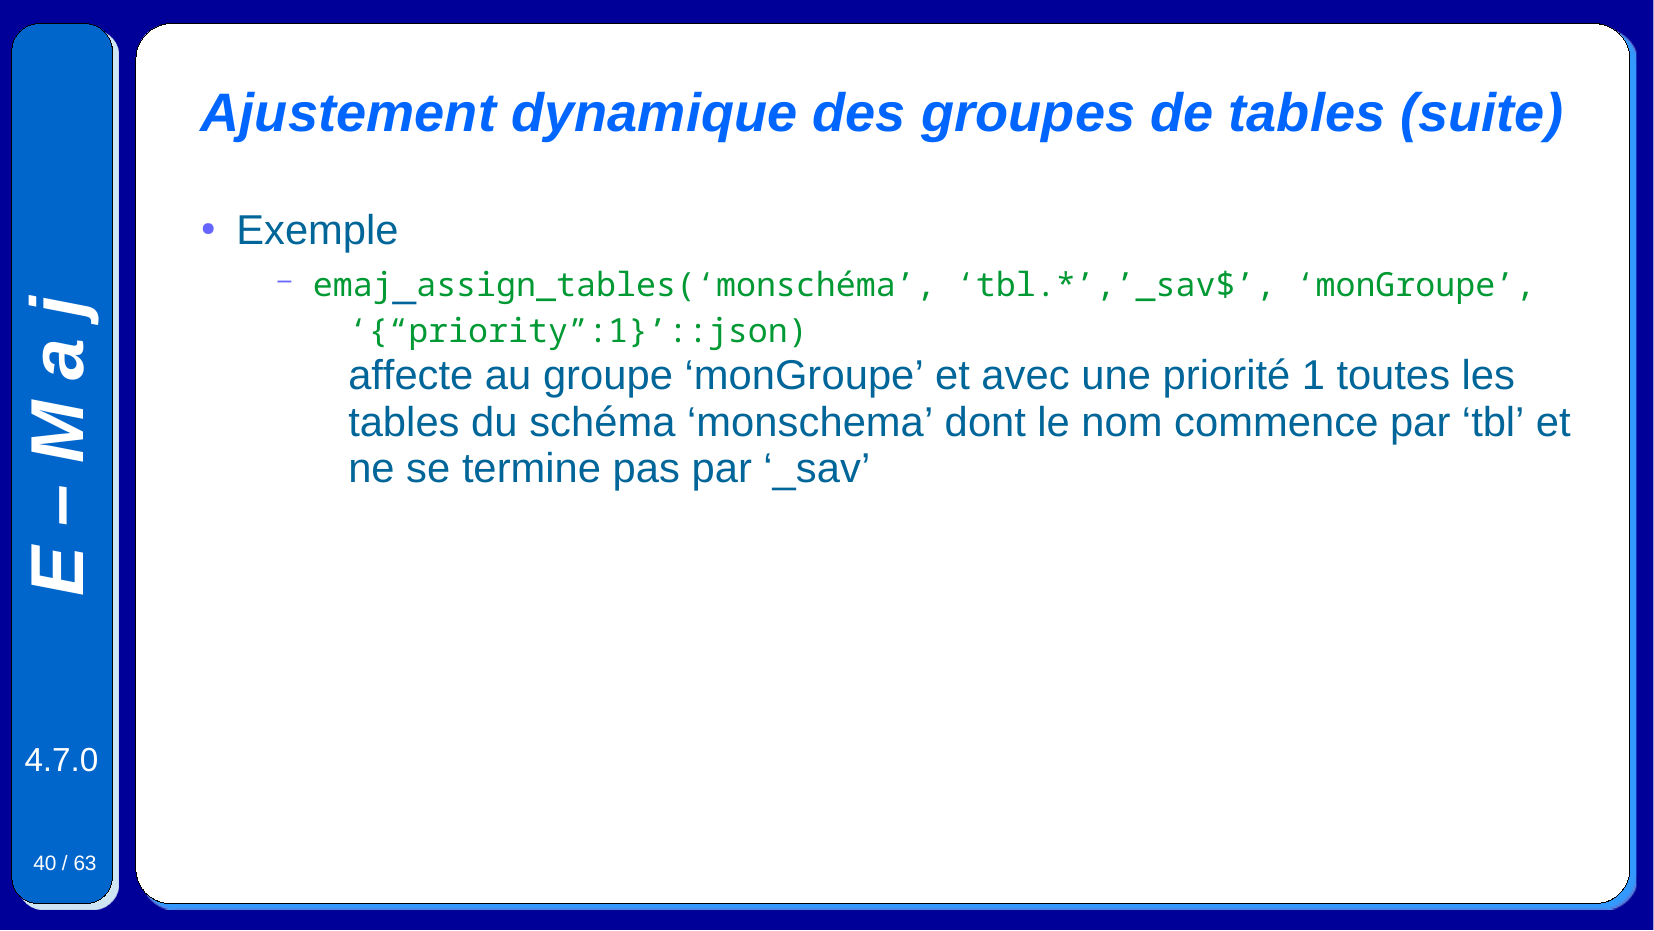

# Ajustement dynamique des groupes de tables (suite)
Exemple
emaj_assign_tables(‘monschéma’, ‘tbl.*’,’_sav$’, ‘monGroupe’, ‘{“priority”:1}’::json)
affecte au groupe ‘monGroupe’ et avec une priorité 1 toutes les tables du schéma ‘monschema’ dont le nom commence par ‘tbl’ et ne se termine pas par ‘_sav’